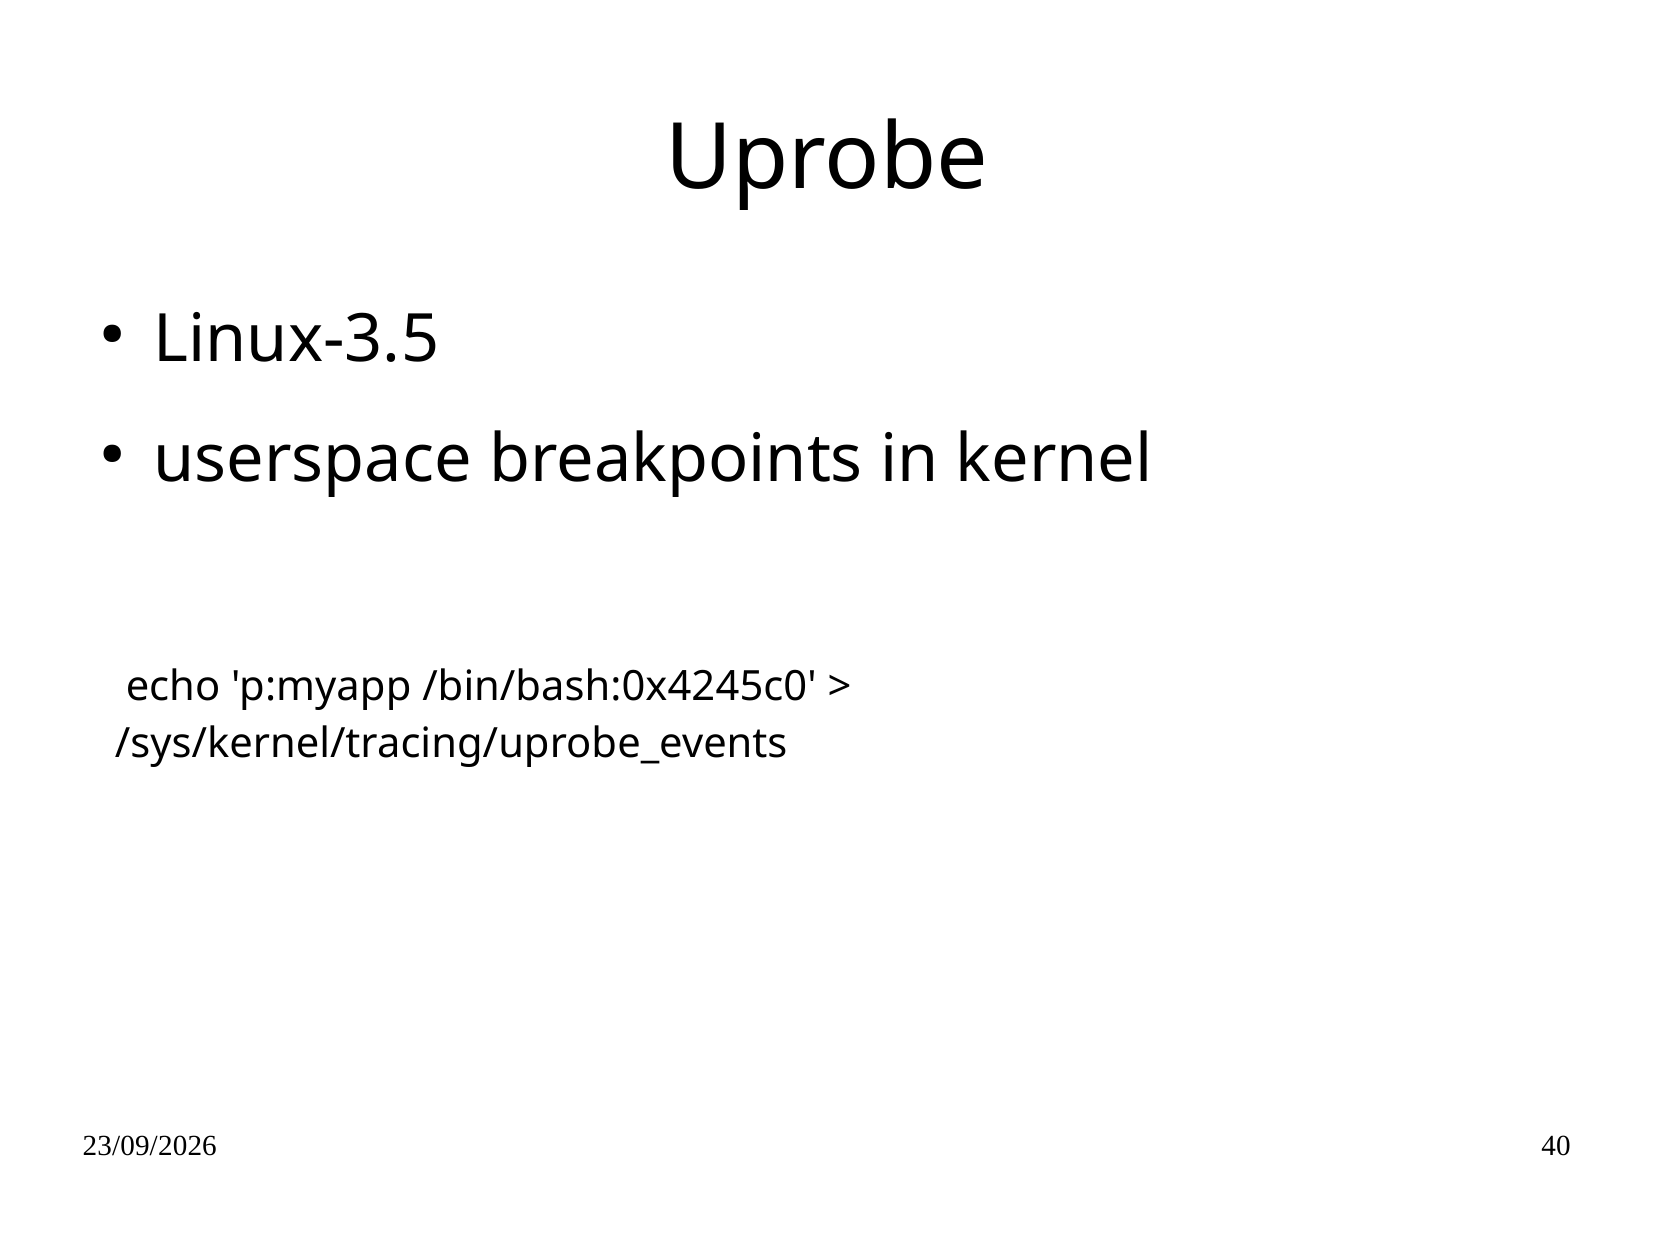

# Uprobe
Linux-3.5
userspace breakpoints in kernel
 echo 'p:myapp /bin/bash:0x4245c0' > /sys/kernel/tracing/uprobe_events
40